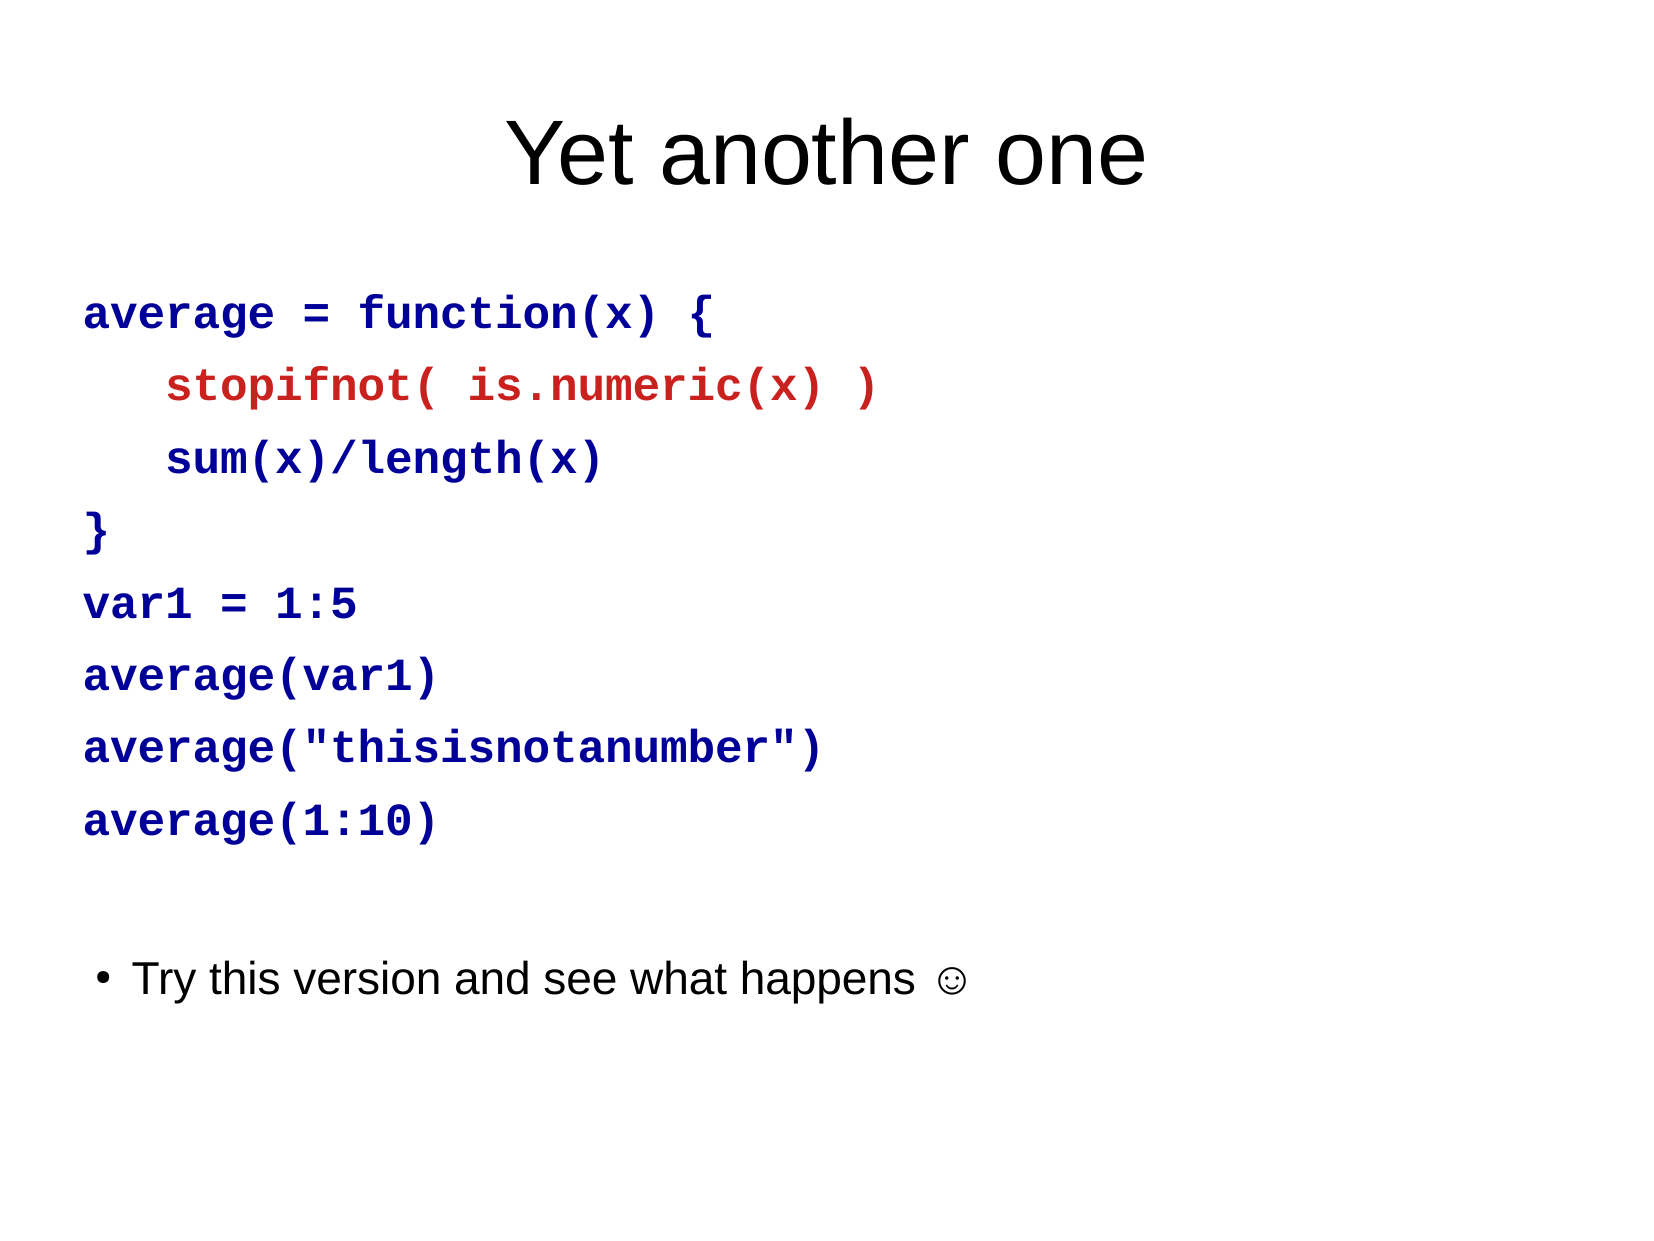

# Yet another one
average = function(x) {
 stopifnot( is.numeric(x) )
 sum(x)/length(x)
}
var1 = 1:5
average(var1)
average("thisisnotanumber")
average(1:10)
Try this version and see what happens ☺